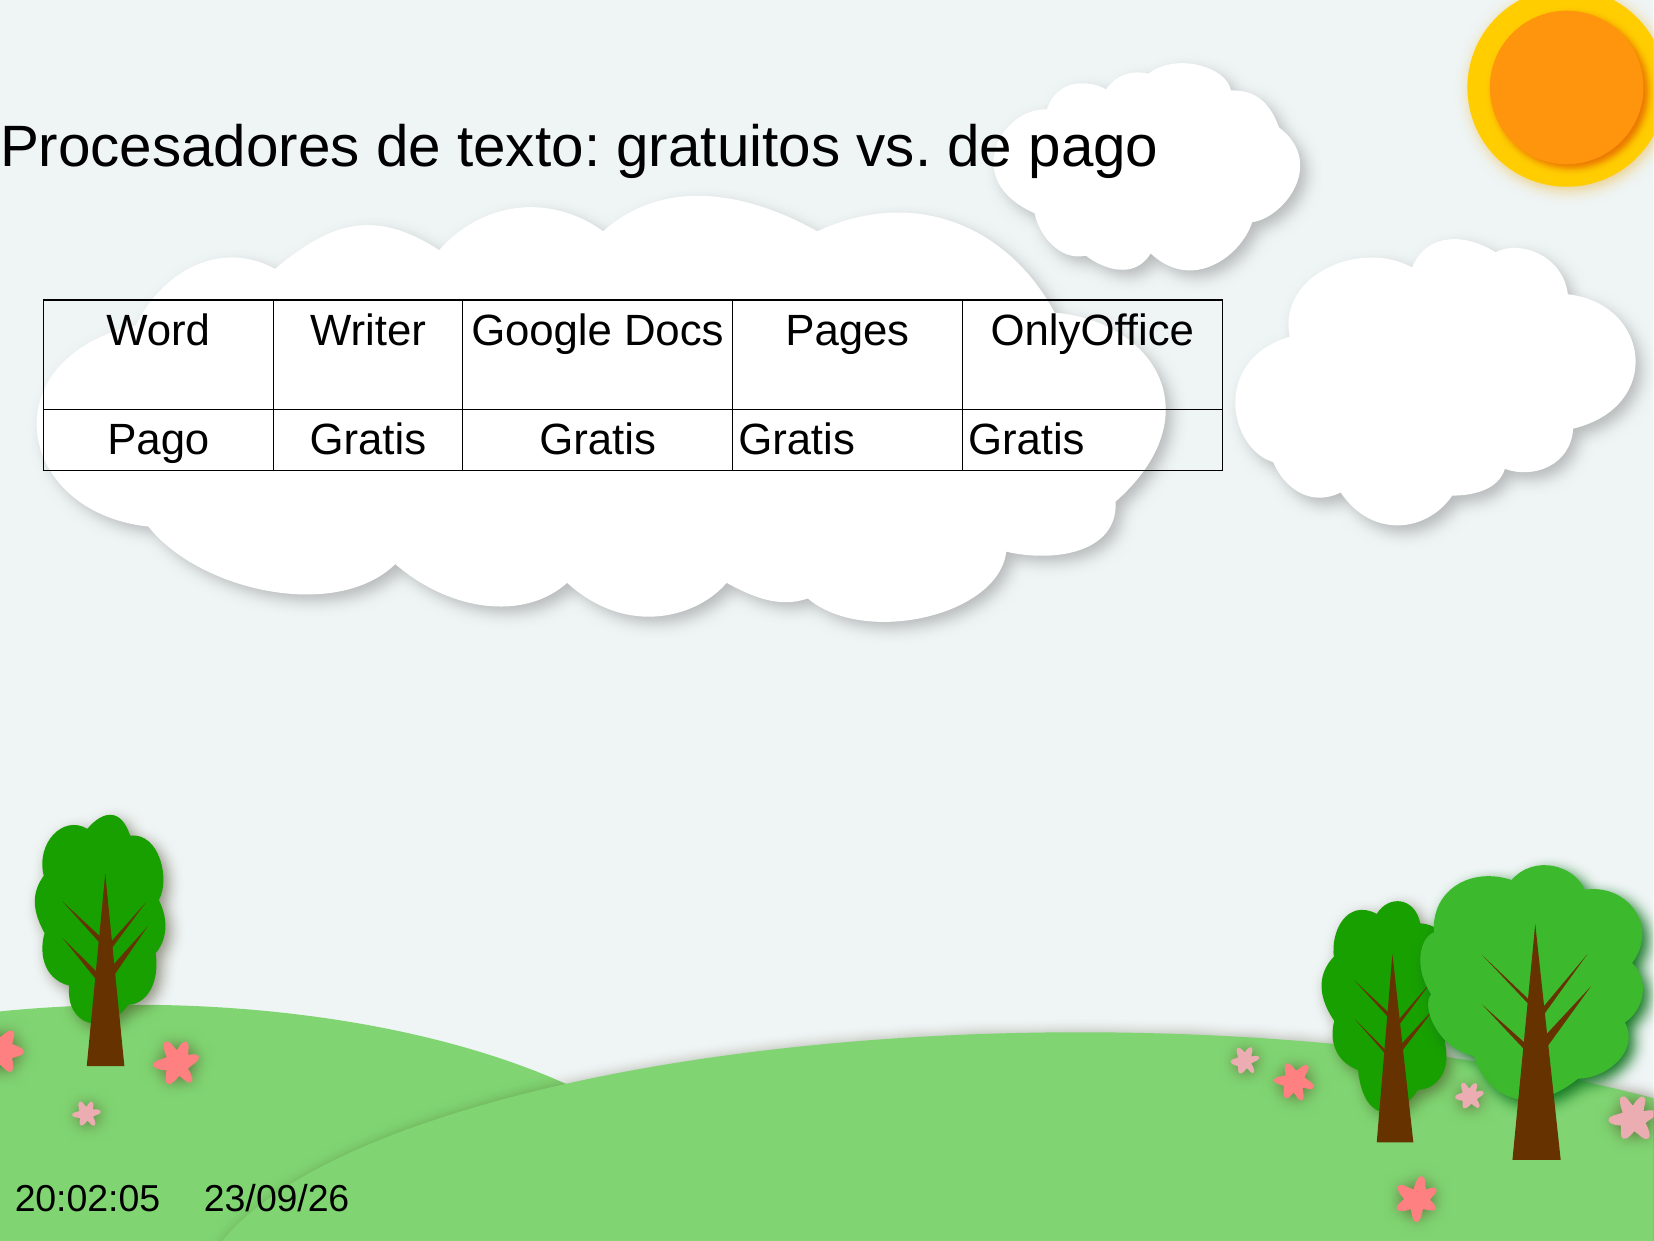

# Procesadores de texto: gratuitos vs. de pago
| Word | Writer | Google Docs | Pages | OnlyOffice |
| --- | --- | --- | --- | --- |
| Pago | Gratis | Gratis | Gratis | Gratis |